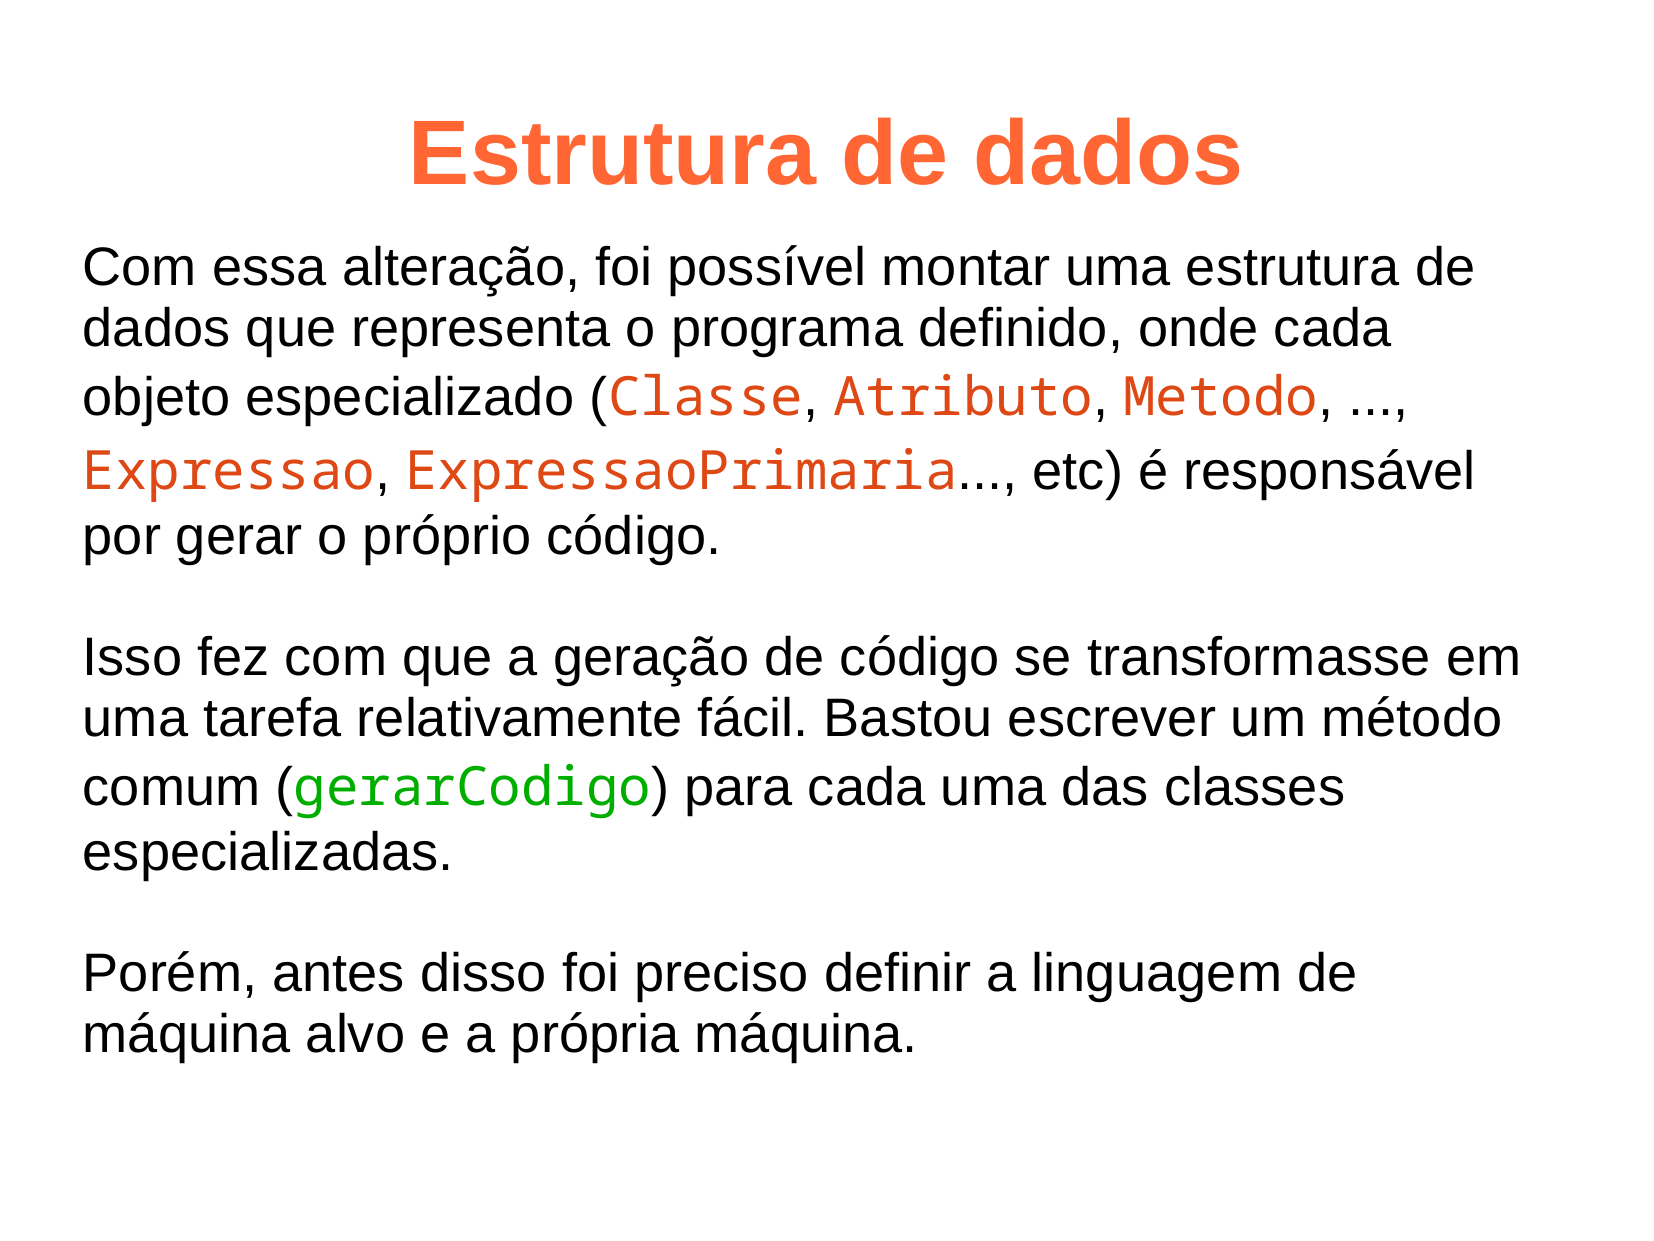

# Estrutura de dados
Com essa alteração, foi possível montar uma estrutura de dados que representa o programa definido, onde cada objeto especializado (Classe, Atributo, Metodo, ..., Expressao, ExpressaoPrimaria..., etc) é responsável por gerar o próprio código.
Isso fez com que a geração de código se transformasse em uma tarefa relativamente fácil. Bastou escrever um método comum (gerarCodigo) para cada uma das classes especializadas.
Porém, antes disso foi preciso definir a linguagem de máquina alvo e a própria máquina.